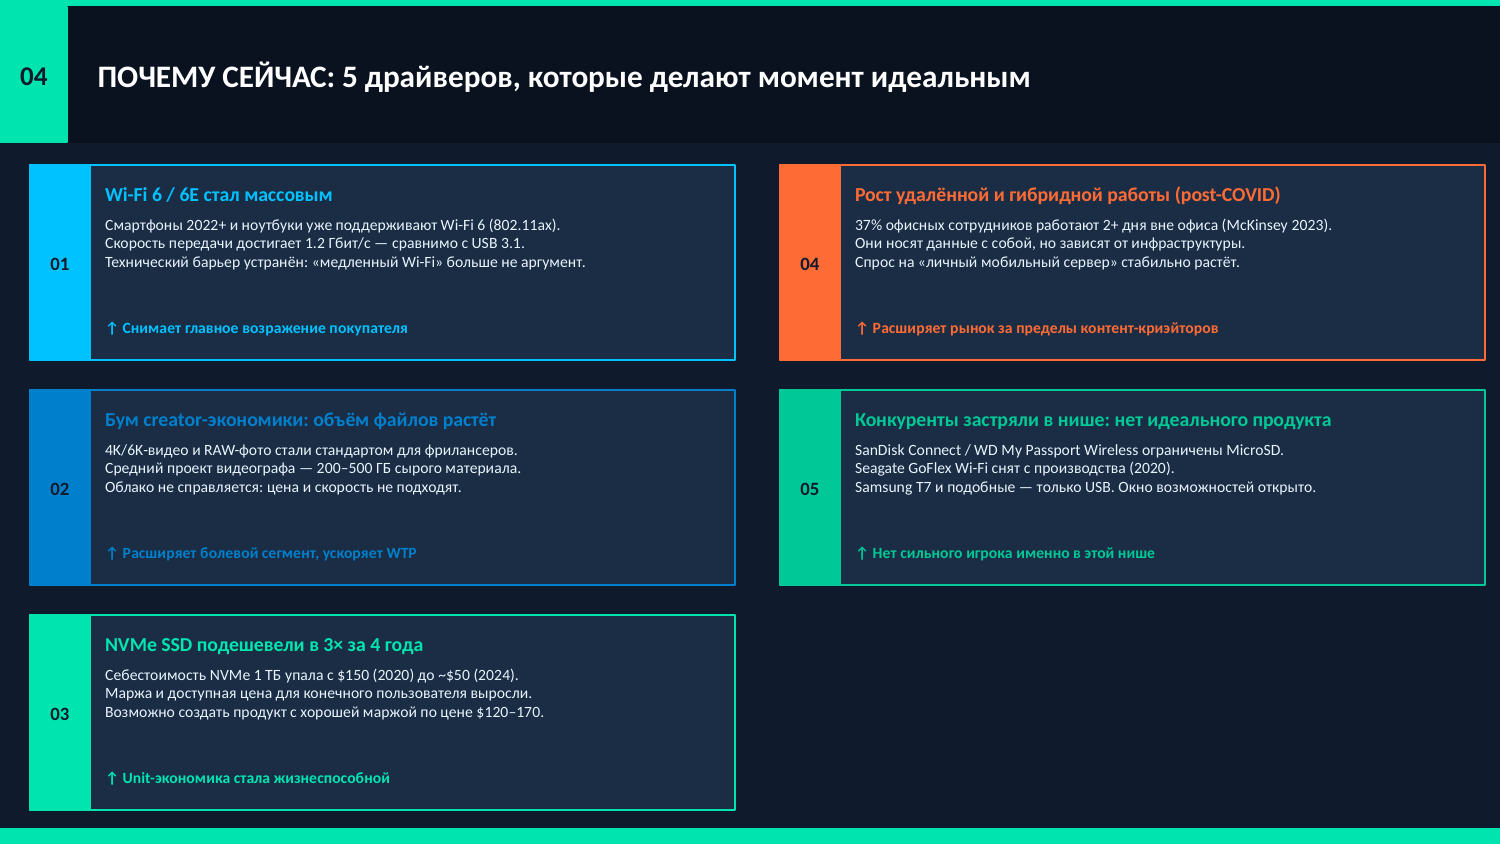

04
ПОЧЕМУ СЕЙЧАС: 5 драйверов, которые делают момент идеальным
01
04
Wi-Fi 6 / 6E стал массовым
Рост удалённой и гибридной работы (post-COVID)
Смартфоны 2022+ и ноутбуки уже поддерживают Wi-Fi 6 (802.11ax).
Скорость передачи достигает 1.2 Гбит/с — сравнимо с USB 3.1.
Технический барьер устранён: «медленный Wi-Fi» больше не аргумент.
37% офисных сотрудников работают 2+ дня вне офиса (McKinsey 2023).
Они носят данные с собой, но зависят от инфраструктуры.
Спрос на «личный мобильный сервер» стабильно растёт.
↑ Снимает главное возражение покупателя
↑ Расширяет рынок за пределы контент-криэйторов
02
05
Бум creator-экономики: объём файлов растёт
Конкуренты застряли в нише: нет идеального продукта
4K/6K-видео и RAW-фото стали стандартом для фрилансеров.
Средний проект видеографа — 200–500 ГБ сырого материала.
Облако не справляется: цена и скорость не подходят.
SanDisk Connect / WD My Passport Wireless ограничены MicroSD.
Seagate GoFlex Wi-Fi снят с производства (2020).
Samsung T7 и подобные — только USB. Окно возможностей открыто.
↑ Расширяет болевой сегмент, ускоряет WTP
↑ Нет сильного игрока именно в этой нише
03
NVMe SSD подешевели в 3× за 4 года
Себестоимость NVMe 1 ТБ упала с $150 (2020) до ~$50 (2024).
Маржа и доступная цена для конечного пользователя выросли.
Возможно создать продукт с хорошей маржой по цене $120–170.
↑ Unit-экономика стала жизнеспособной